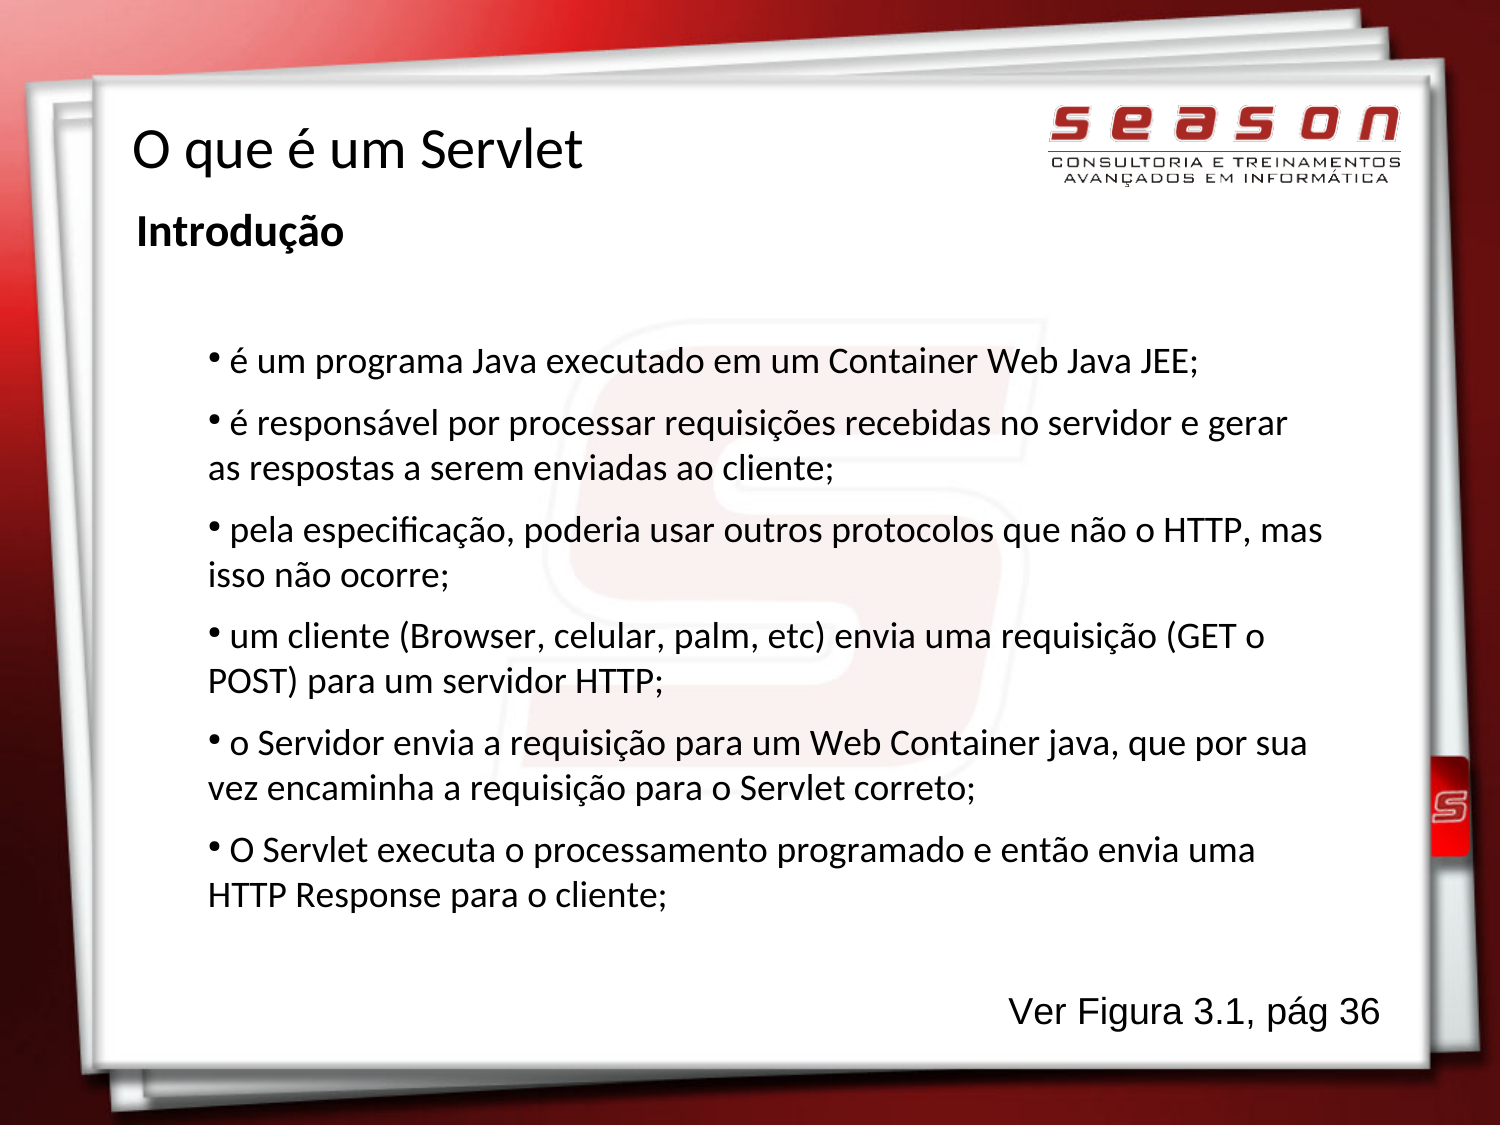

# O que é um Servlet
Introdução
 é um programa Java executado em um Container Web Java JEE;
 é responsável por processar requisições recebidas no servidor e gerar as respostas a serem enviadas ao cliente;
 pela especificação, poderia usar outros protocolos que não o HTTP, mas isso não ocorre;
 um cliente (Browser, celular, palm, etc) envia uma requisição (GET o POST) para um servidor HTTP;
 o Servidor envia a requisição para um Web Container java, que por sua vez encaminha a requisição para o Servlet correto;
 O Servlet executa o processamento programado e então envia uma HTTP Response para o cliente;
Ver Figura 3.1, pág 36